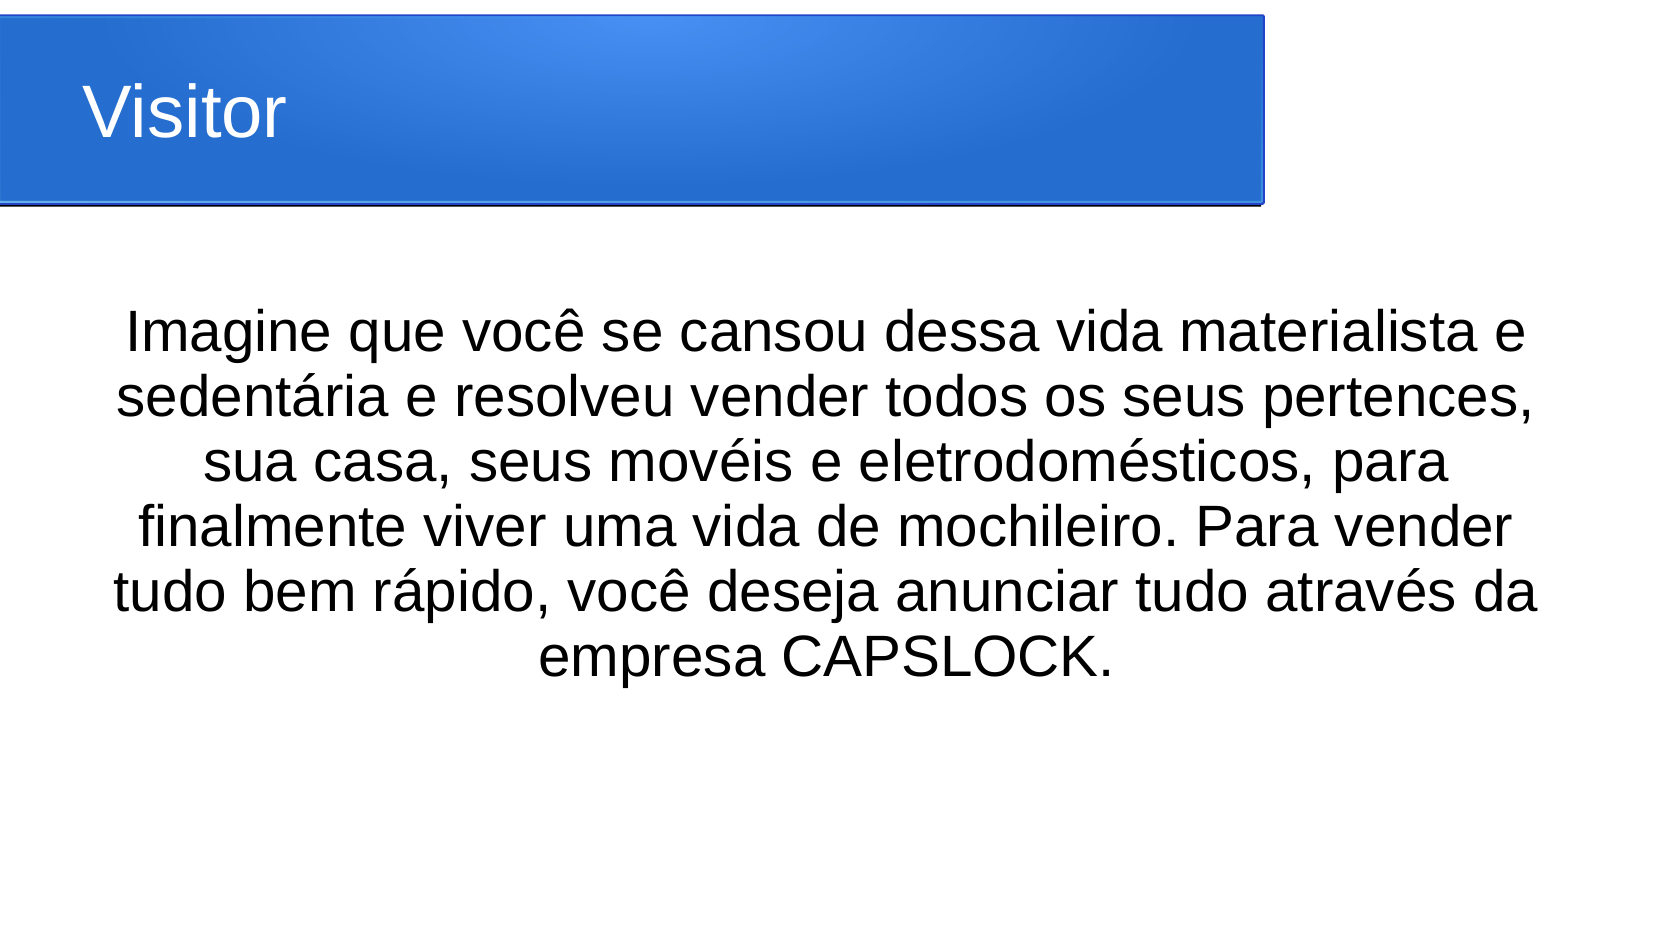

# Visitor
Imagine que você se cansou dessa vida materialista e sedentária e resolveu vender todos os seus pertences, sua casa, seus movéis e eletrodomésticos, para finalmente viver uma vida de mochileiro. Para vender tudo bem rápido, você deseja anunciar tudo através da empresa CAPSLOCK.